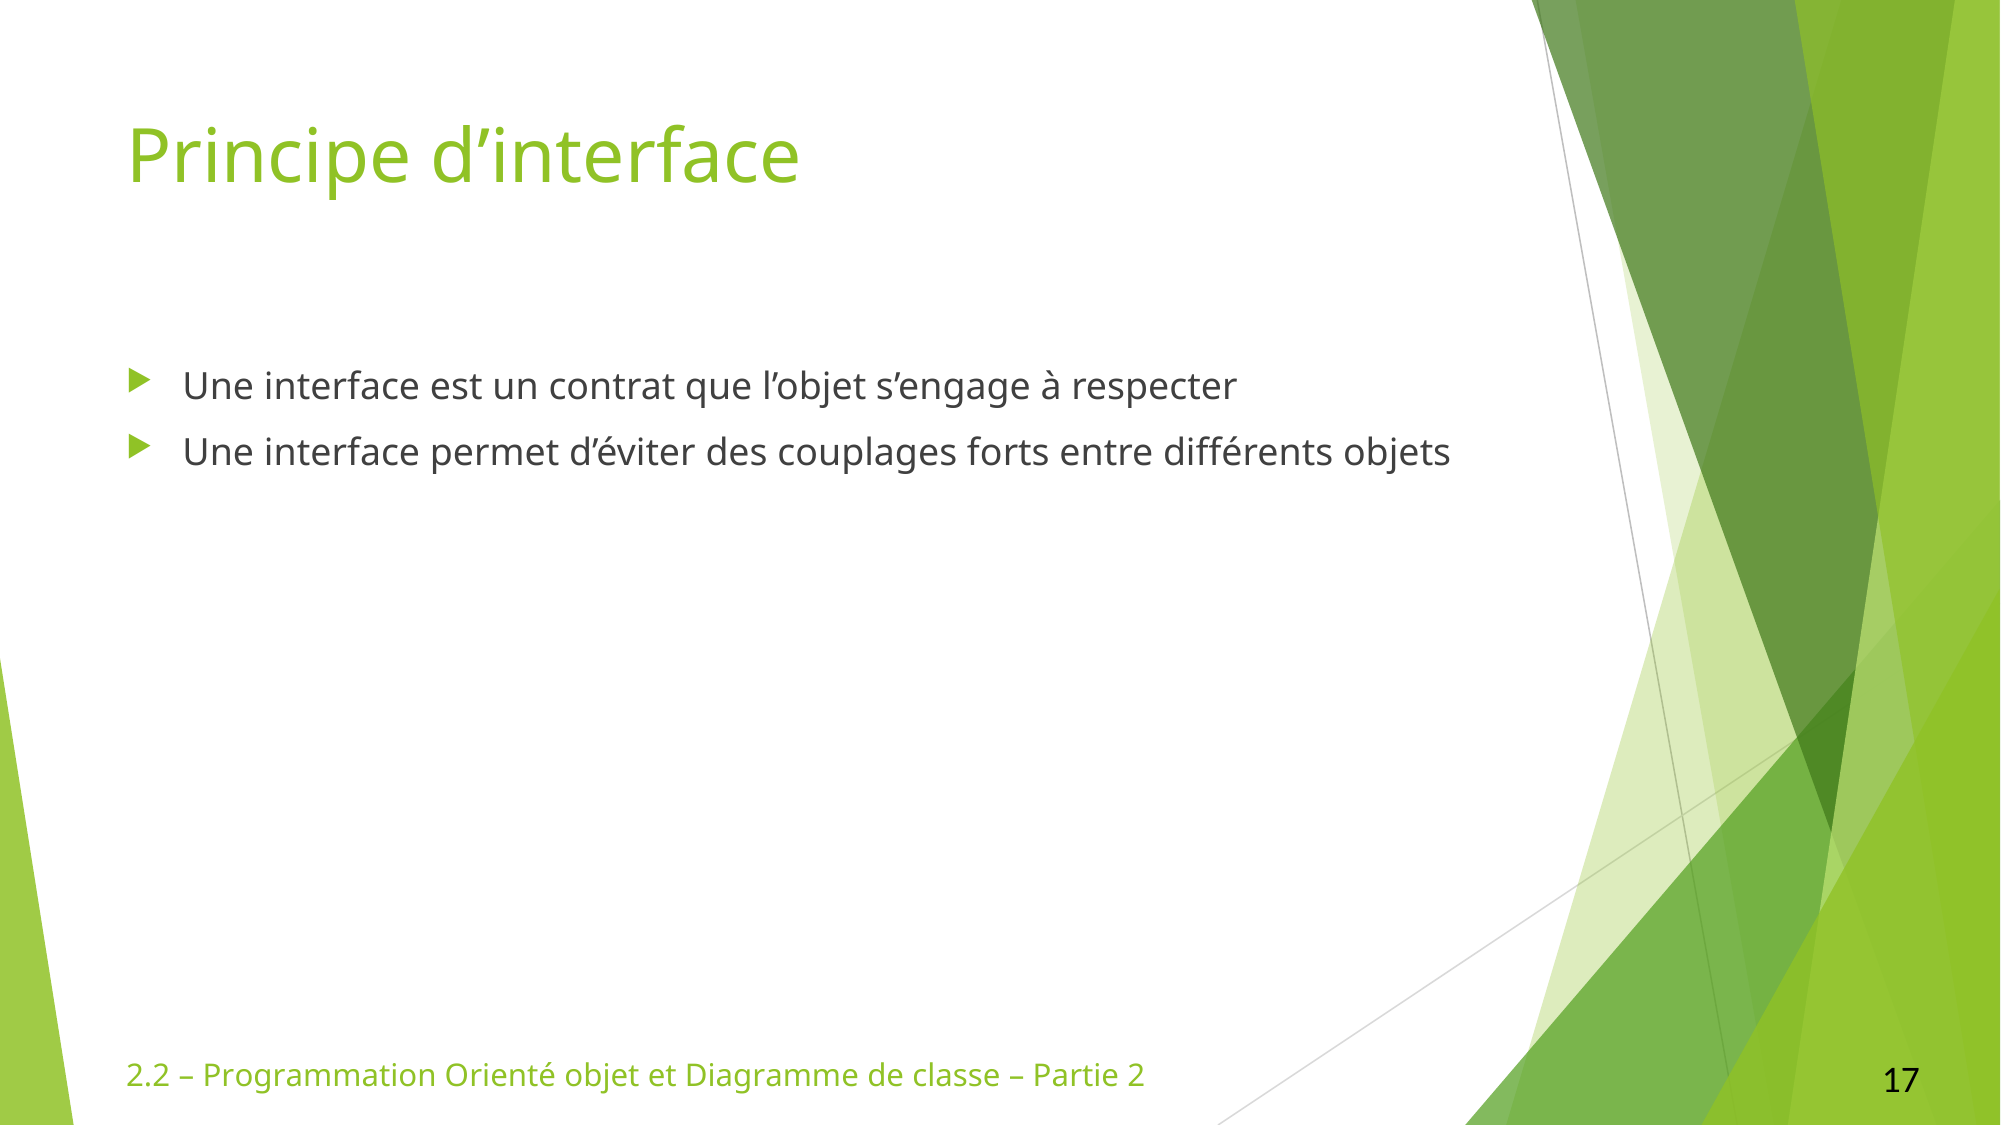

# Principe d’interface
Une interface est un contrat que l’objet s’engage à respecter
Une interface permet d’éviter des couplages forts entre différents objets
2.2 – Programmation Orienté objet et Diagramme de classe – Partie 2